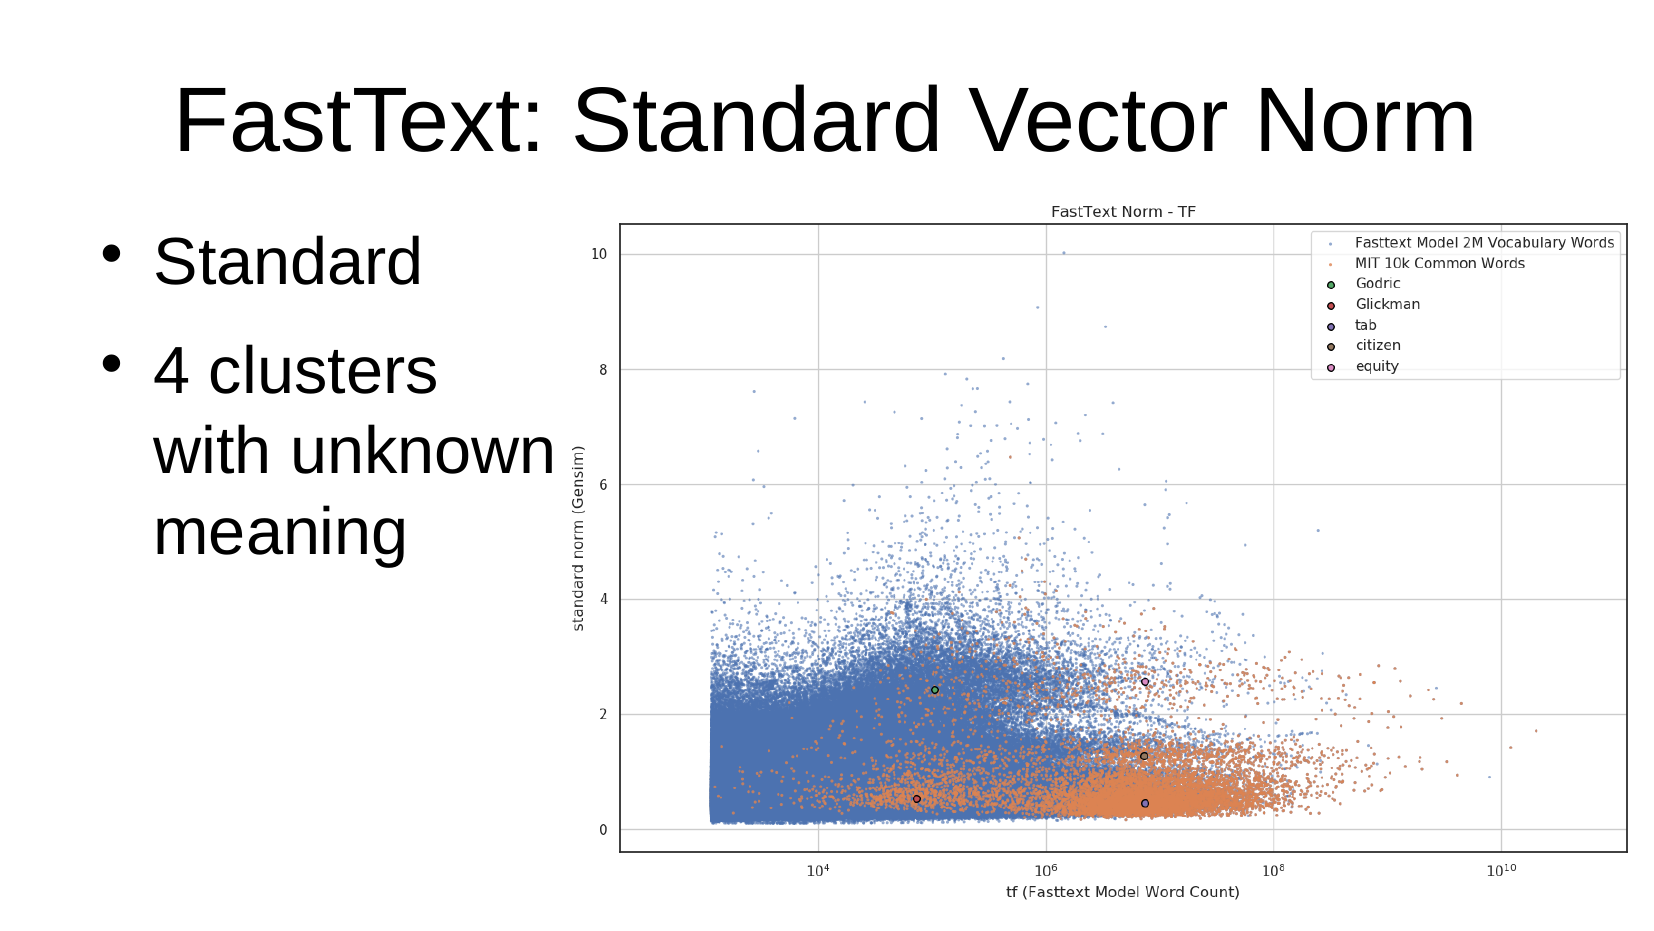

FastText: Standard Vector Norm
Standard
4 clusters with unknown meaning